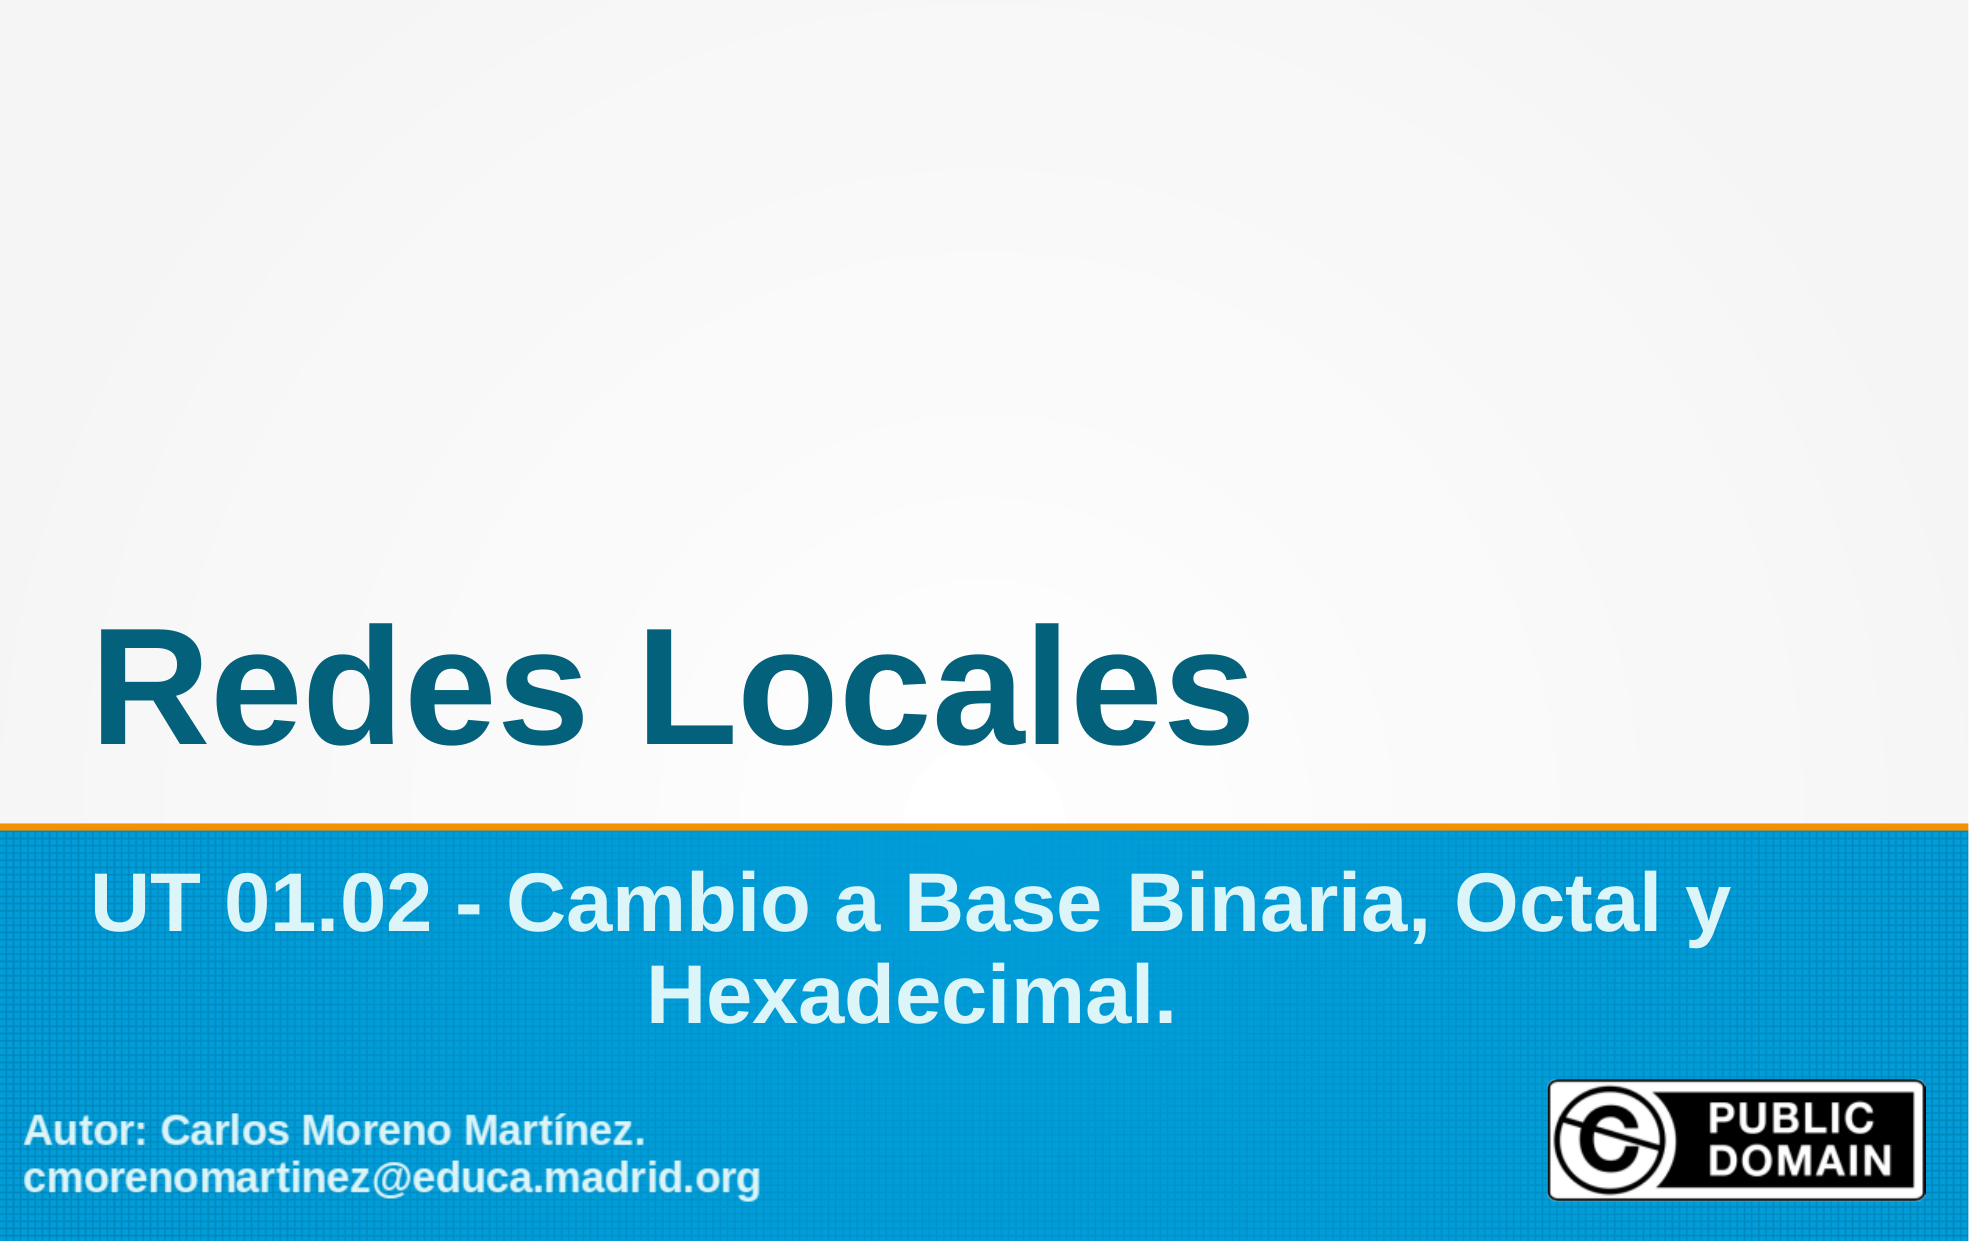

# Redes Locales
UT 01.02 - Cambio a Base Binaria, Octal y Hexadecimal.